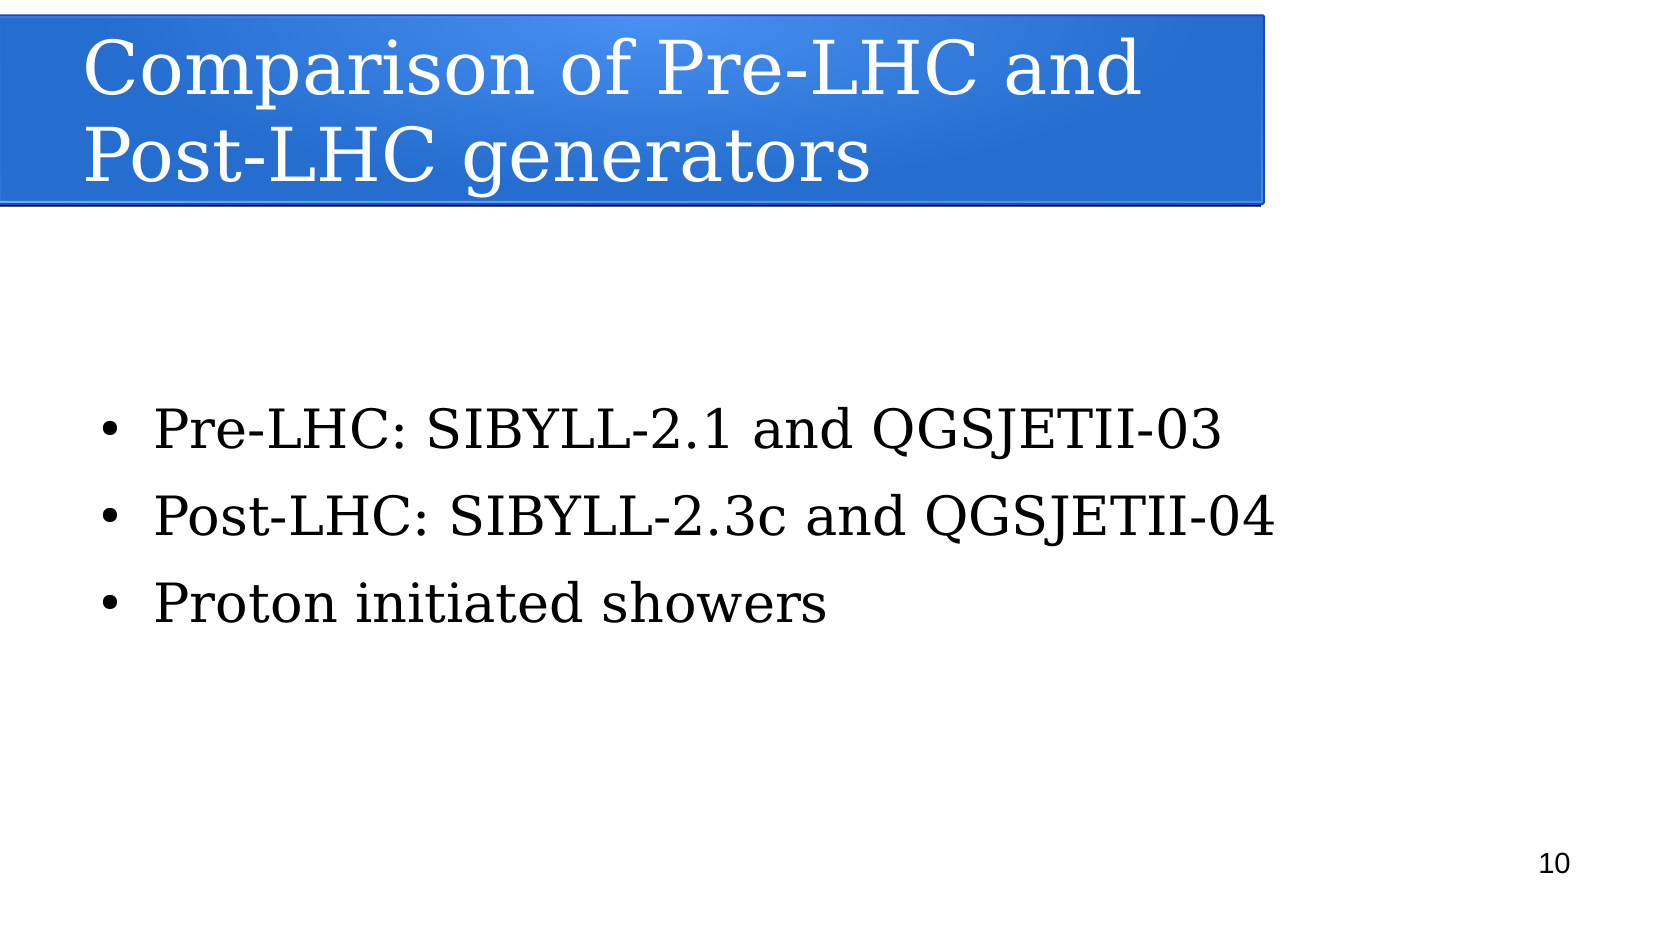

# Comparison of Pre-LHC and Post-LHC generators
Pre-LHC: SIBYLL-2.1 and QGSJETII-03
Post-LHC: SIBYLL-2.3c and QGSJETII-04
Proton initiated showers